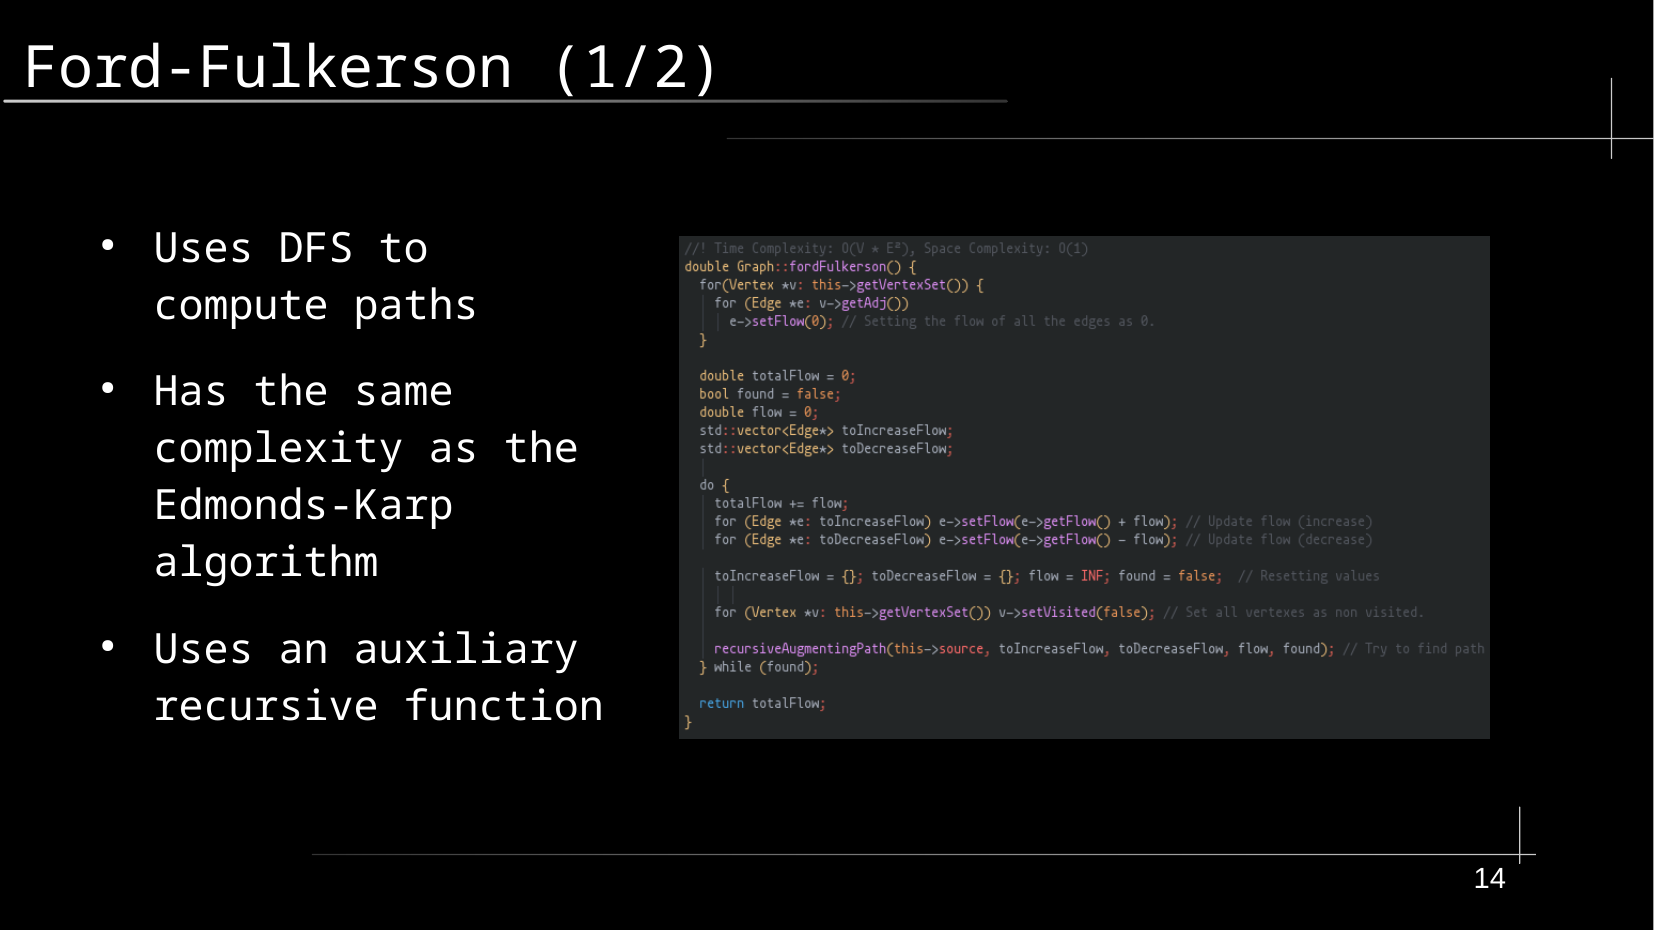

# Ford-Fulkerson (1/2)
Uses DFS to compute paths
Has the same complexity as the Edmonds-Karp algorithm
Uses an auxiliary recursive function
14